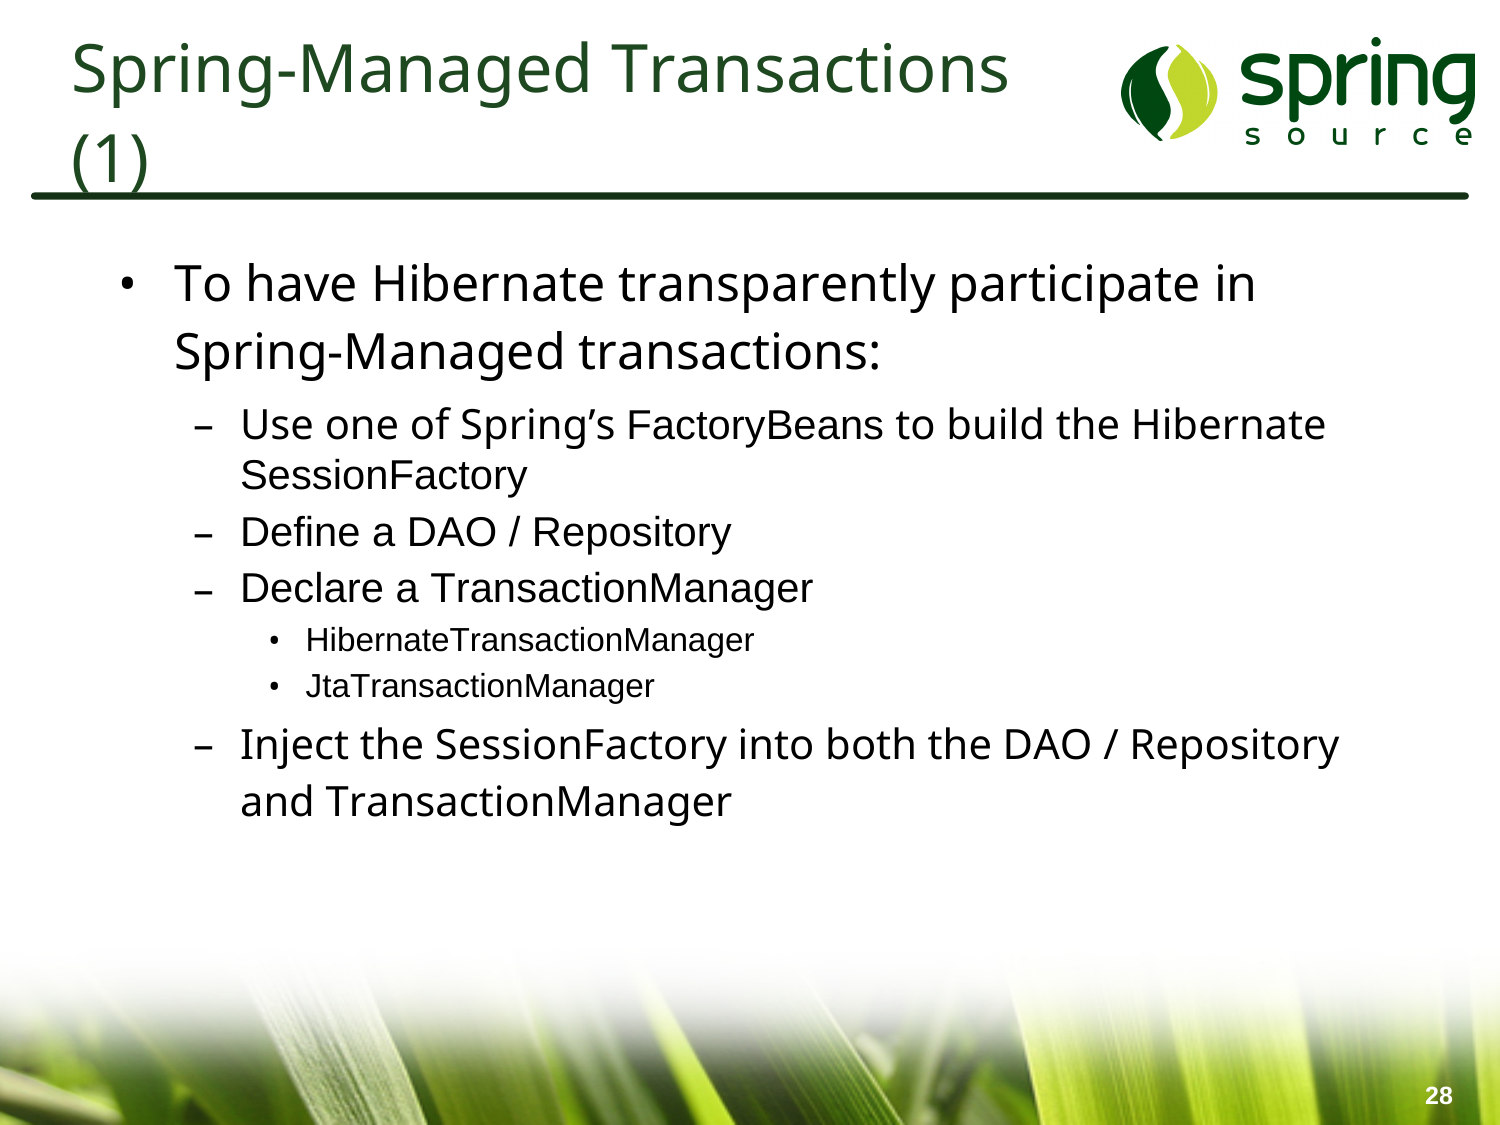

# Spring-Managed Transactions (1)
To have Hibernate transparently participate in Spring-Managed transactions:
Use one of Spring’s FactoryBeans to build the Hibernate SessionFactory
Define a DAO / Repository
Declare a TransactionManager
HibernateTransactionManager
JtaTransactionManager
Inject the SessionFactory into both the DAO / Repository and TransactionManager